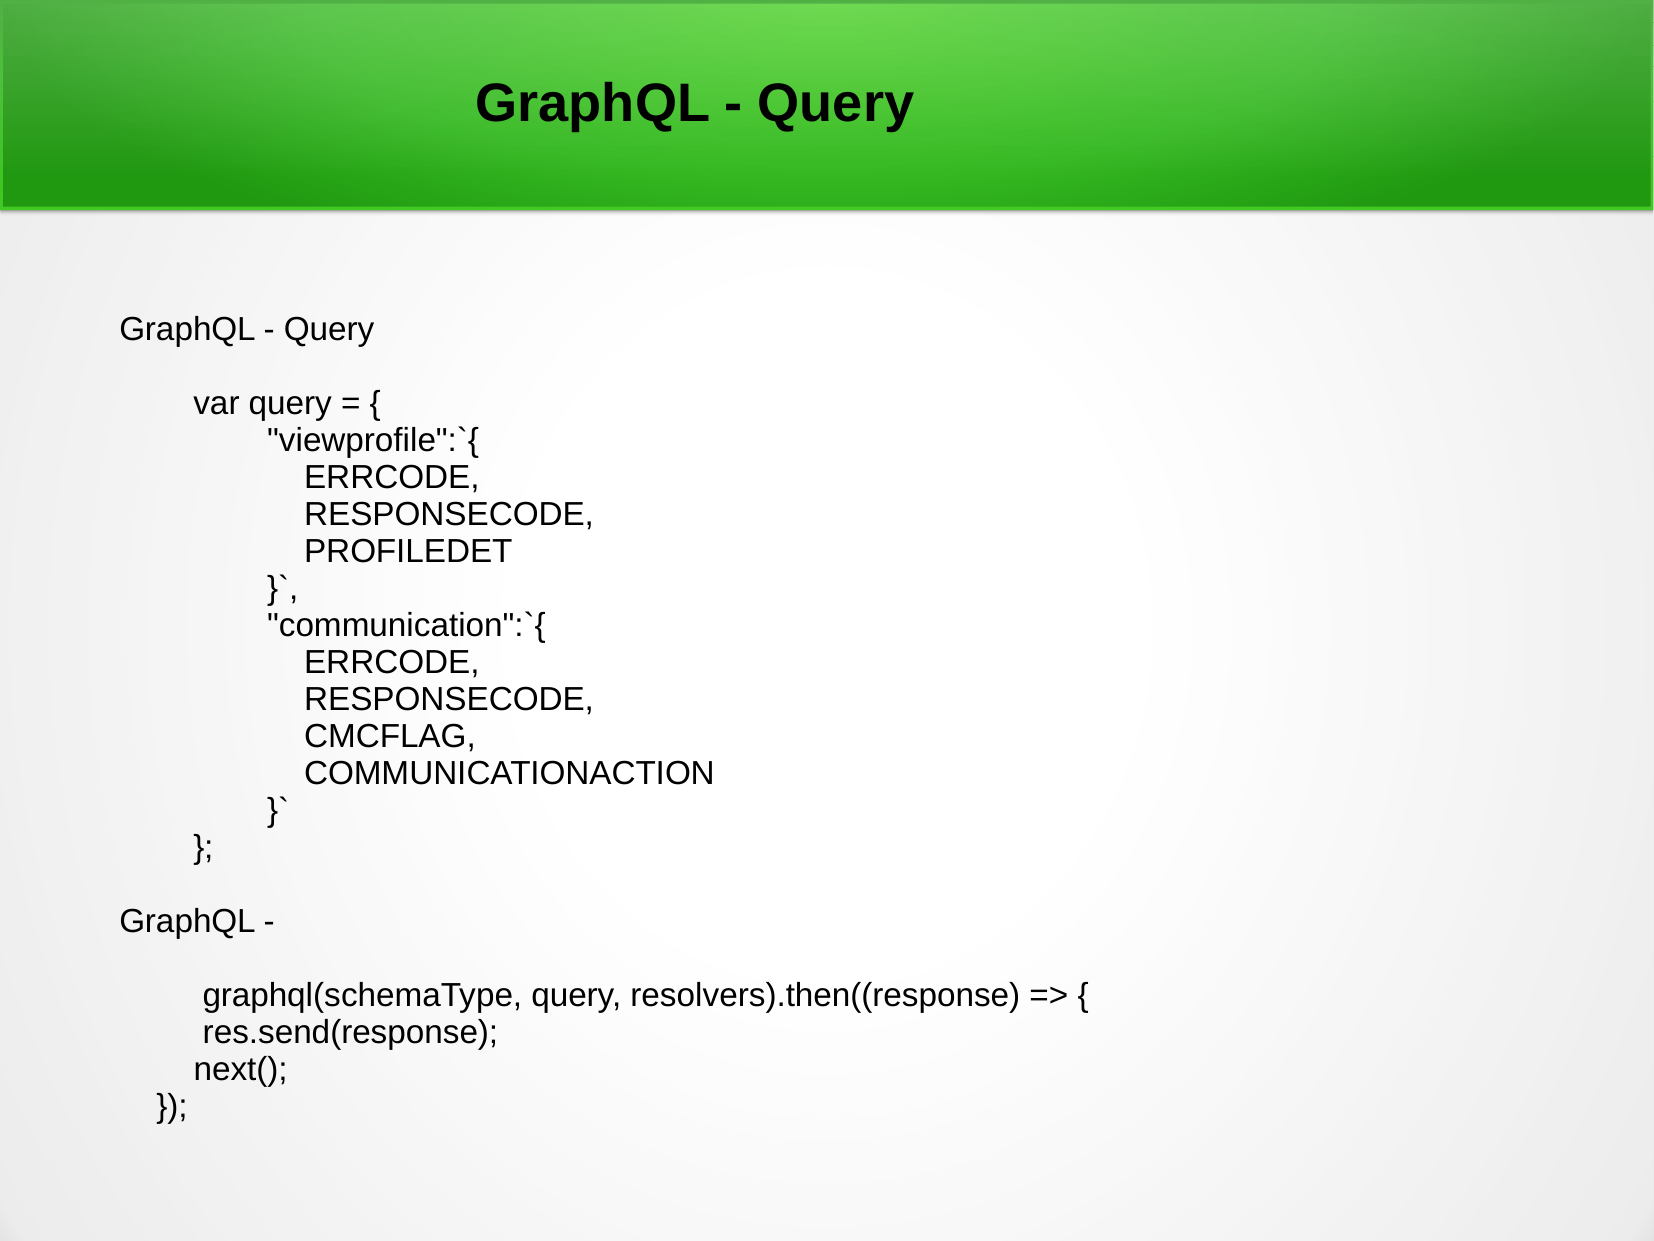

GraphQL - Query
GraphQL - Query
	var query = {
		"viewprofile":`{
		 ERRCODE,
		 RESPONSECODE,
		 PROFILEDET
		}`,
		"communication":`{
		 ERRCODE,
		 RESPONSECODE,
		 CMCFLAG,
		 COMMUNICATIONACTION
		}`
	};
GraphQL -
	 graphql(schemaType, query, resolvers).then((response) => {
 res.send(response);
 next();
 });